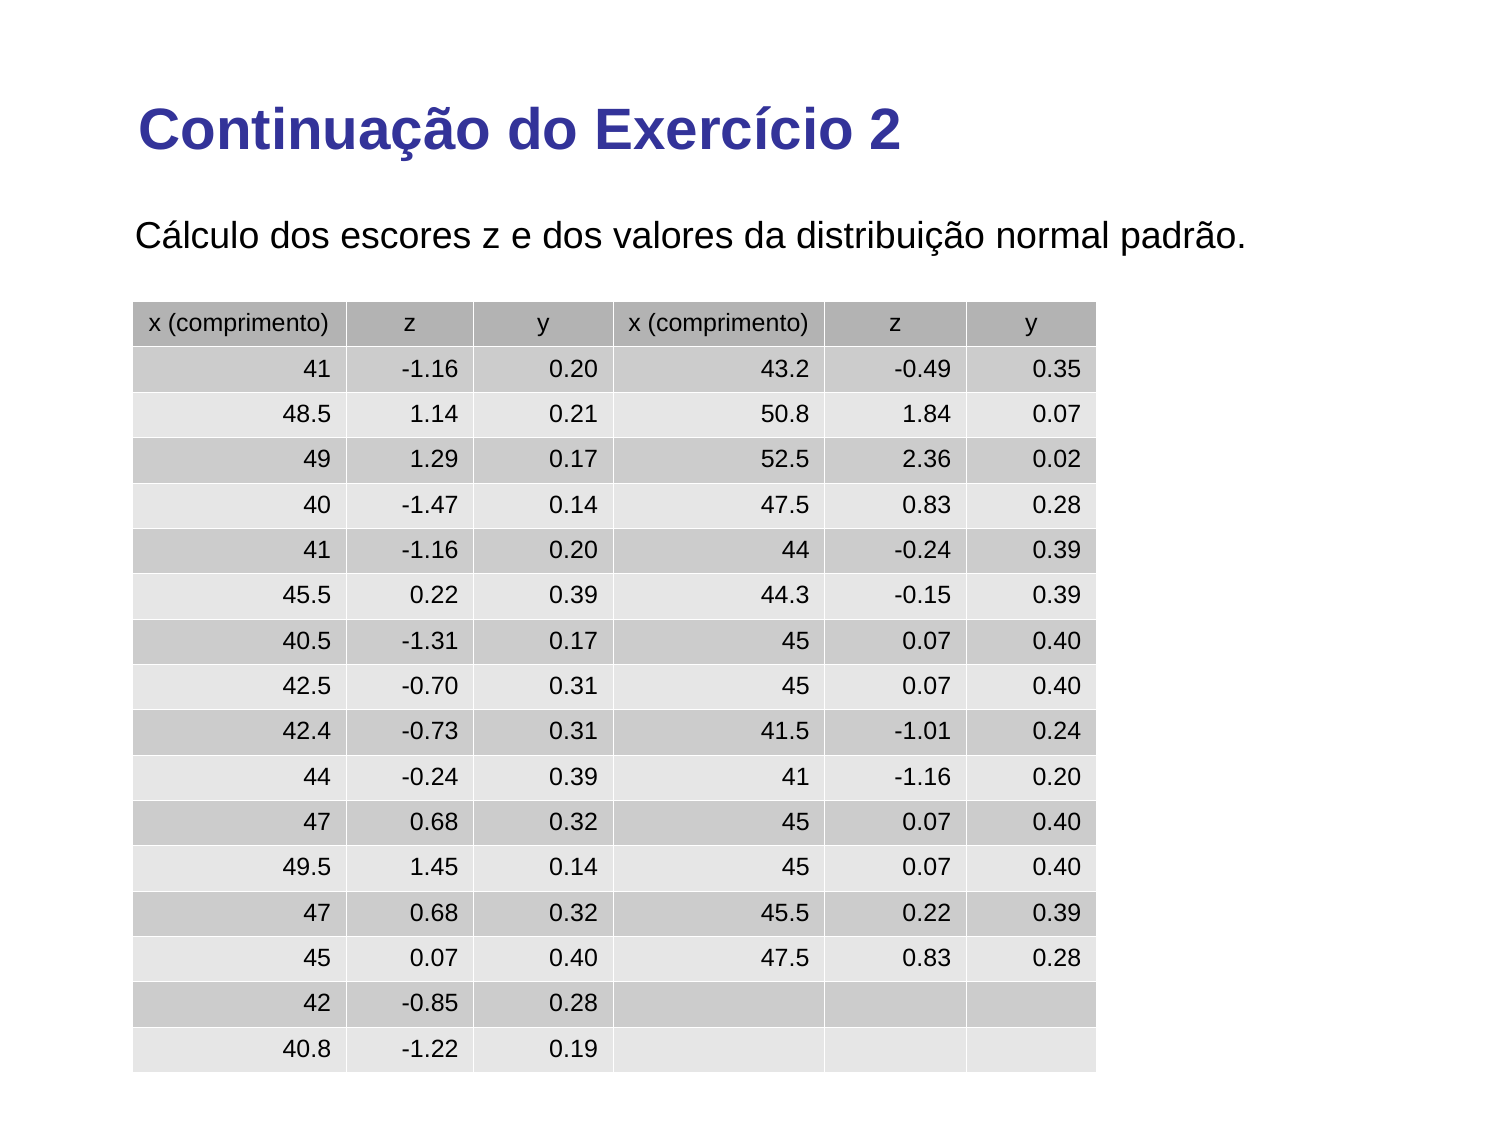

Continuação do Exercício 2
Cálculo dos escores z e dos valores da distribuição normal padrão.
| x (comprimento) | z | y | x (comprimento) | z | y |
| --- | --- | --- | --- | --- | --- |
| 41 | -1.16 | 0.20 | 43.2 | -0.49 | 0.35 |
| 48.5 | 1.14 | 0.21 | 50.8 | 1.84 | 0.07 |
| 49 | 1.29 | 0.17 | 52.5 | 2.36 | 0.02 |
| 40 | -1.47 | 0.14 | 47.5 | 0.83 | 0.28 |
| 41 | -1.16 | 0.20 | 44 | -0.24 | 0.39 |
| 45.5 | 0.22 | 0.39 | 44.3 | -0.15 | 0.39 |
| 40.5 | -1.31 | 0.17 | 45 | 0.07 | 0.40 |
| 42.5 | -0.70 | 0.31 | 45 | 0.07 | 0.40 |
| 42.4 | -0.73 | 0.31 | 41.5 | -1.01 | 0.24 |
| 44 | -0.24 | 0.39 | 41 | -1.16 | 0.20 |
| 47 | 0.68 | 0.32 | 45 | 0.07 | 0.40 |
| 49.5 | 1.45 | 0.14 | 45 | 0.07 | 0.40 |
| 47 | 0.68 | 0.32 | 45.5 | 0.22 | 0.39 |
| 45 | 0.07 | 0.40 | 47.5 | 0.83 | 0.28 |
| 42 | -0.85 | 0.28 | | | |
| 40.8 | -1.22 | 0.19 | | | |